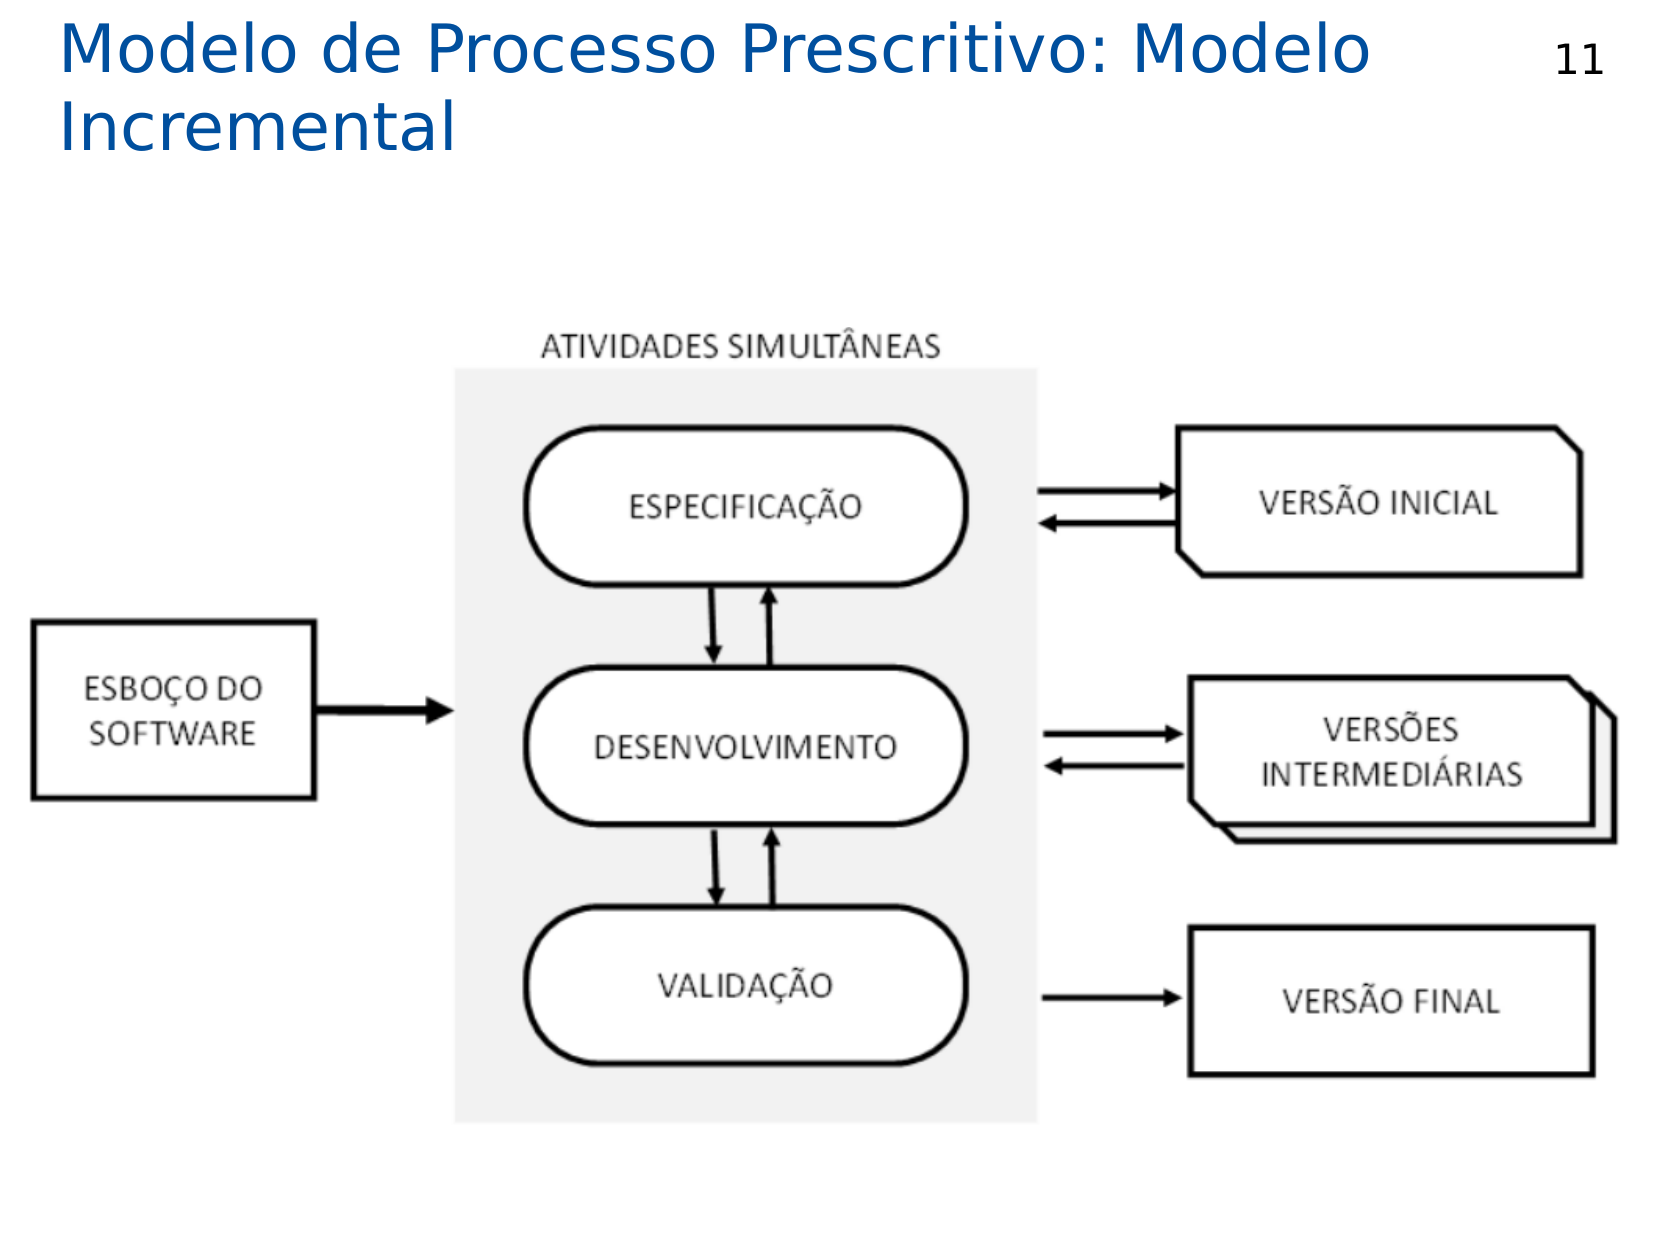

# Modelo de Processo Prescritivo: Modelo Incremental
11